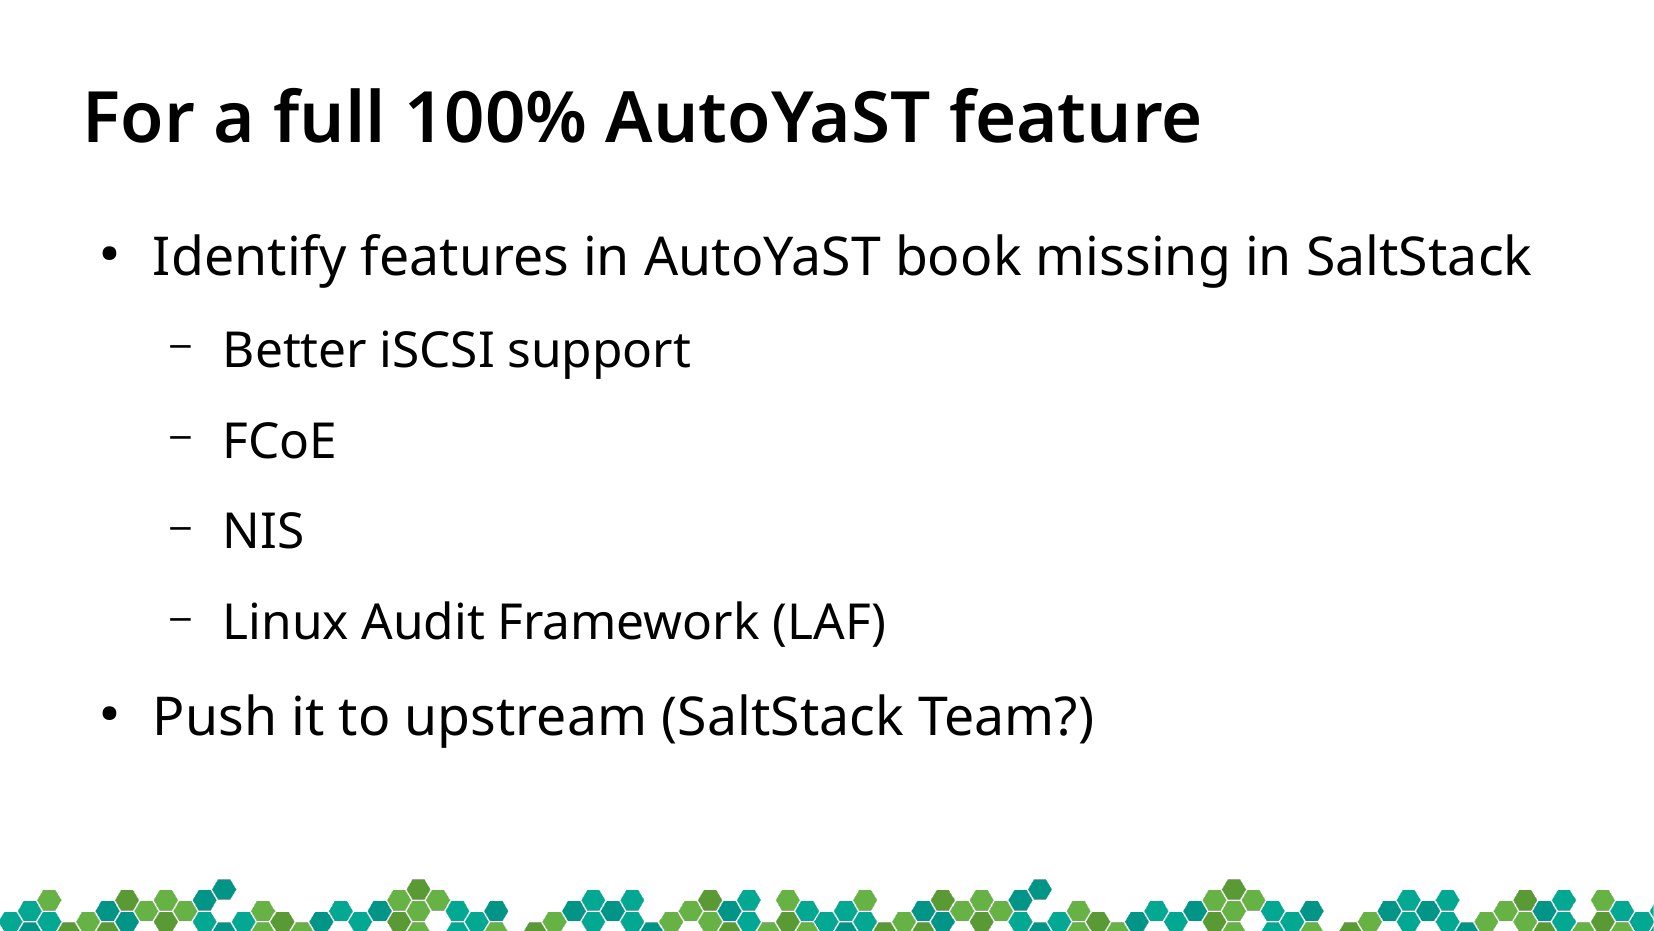

# For a full 100% AutoYaST feature
Identify features in AutoYaST book missing in SaltStack
Better iSCSI support
FCoE
NIS
Linux Audit Framework (LAF)
Push it to upstream (SaltStack Team?)